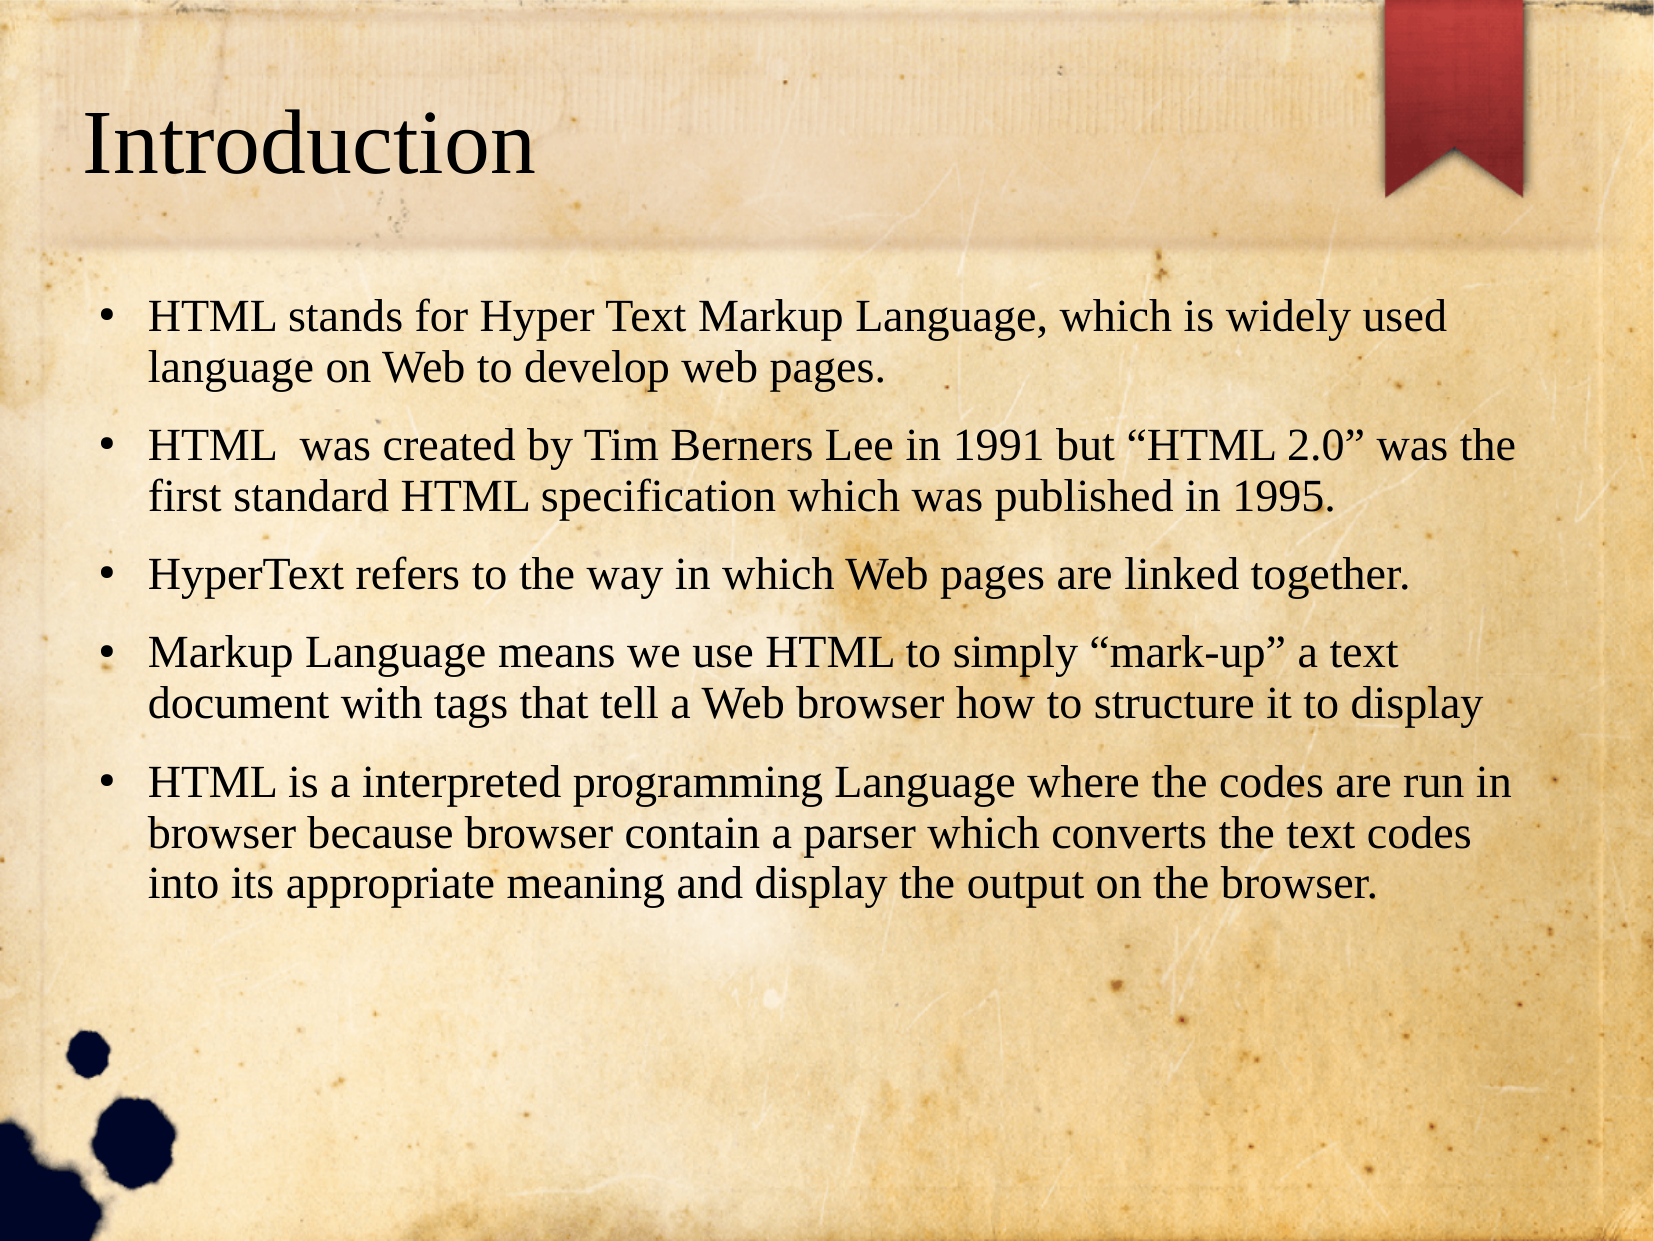

# Introduction
HTML stands for Hyper Text Markup Language, which is widely used language on Web to develop web pages.
HTML was created by Tim Berners Lee in 1991 but “HTML 2.0” was the first standard HTML specification which was published in 1995.
HyperText refers to the way in which Web pages are linked together.
Markup Language means we use HTML to simply “mark-up” a text document with tags that tell a Web browser how to structure it to display
HTML is a interpreted programming Language where the codes are run in browser because browser contain a parser which converts the text codes into its appropriate meaning and display the output on the browser.